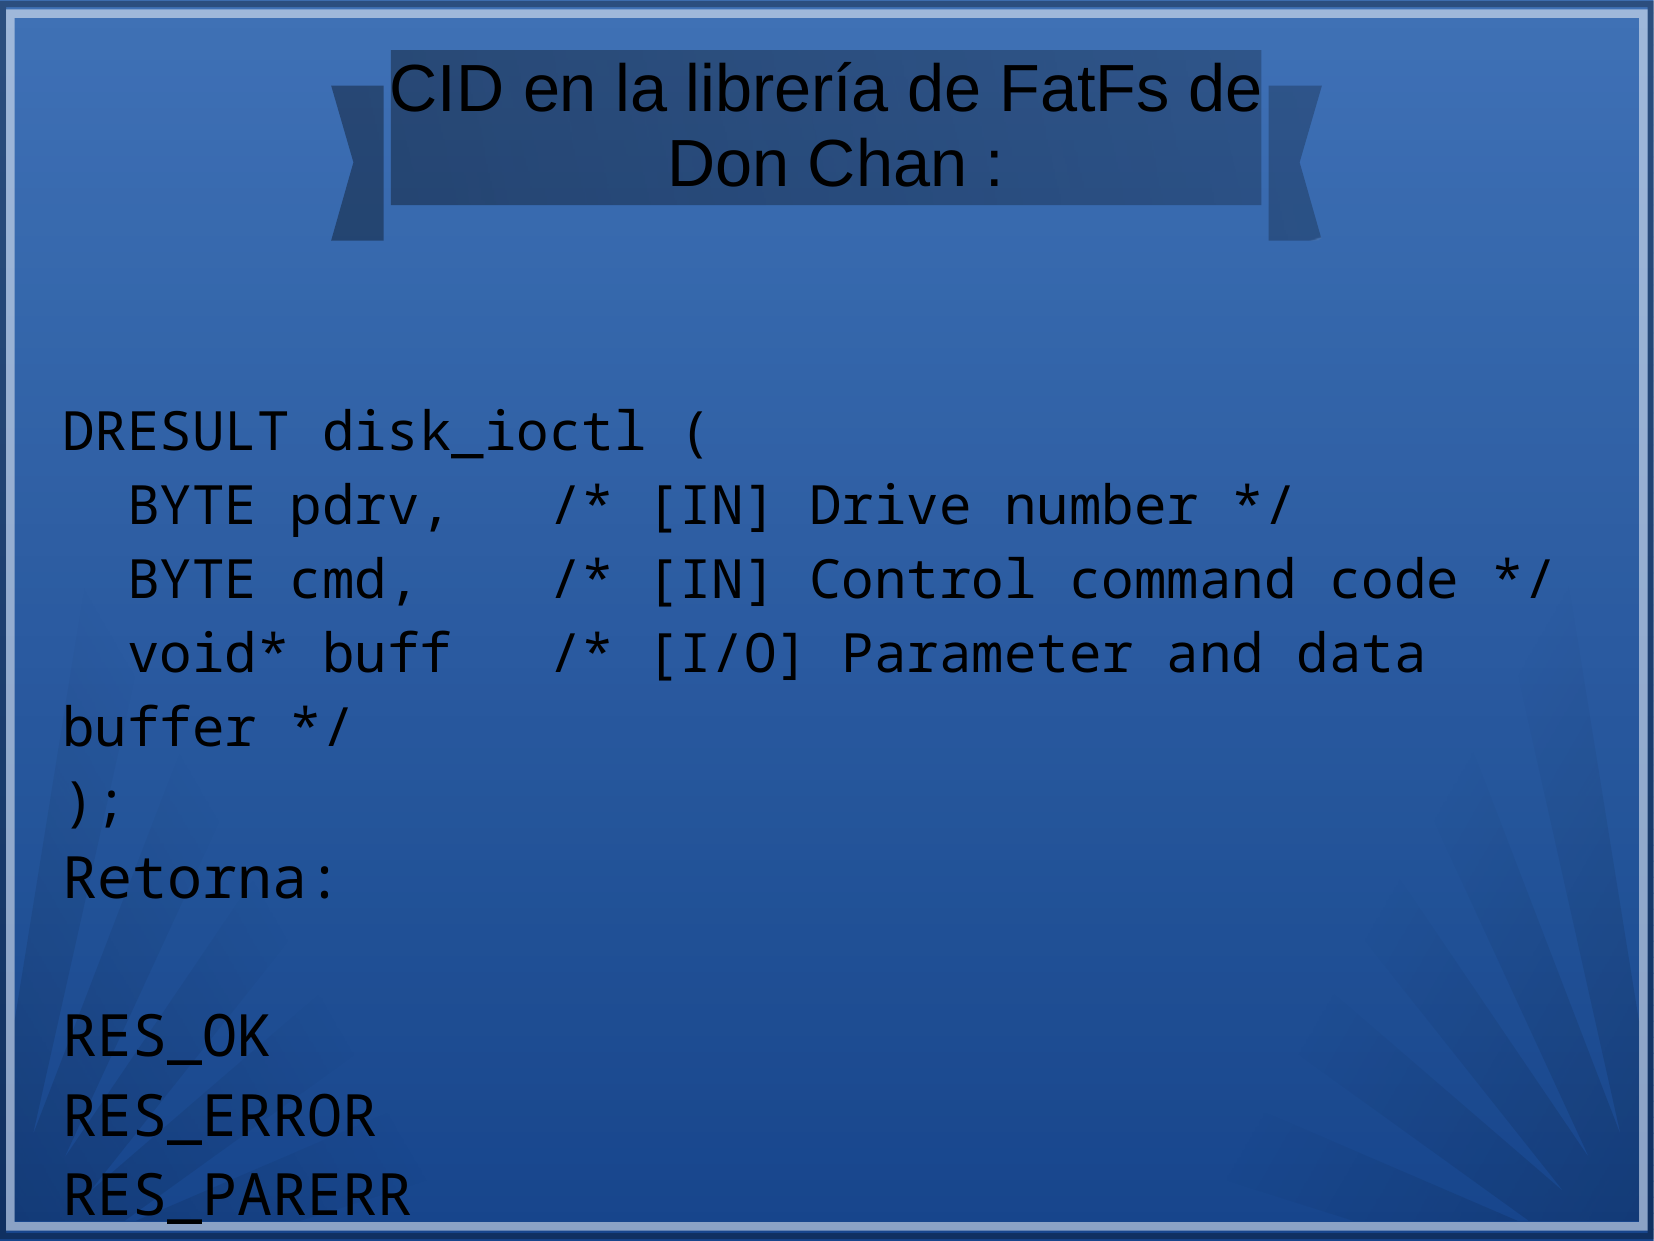

# CID en la librería de FatFs de Don Chan :
DRESULT disk_ioctl (
 BYTE pdrv, /* [IN] Drive number */
 BYTE cmd, /* [IN] Control command code */
 void* buff /* [I/O] Parameter and data buffer */
);
Retorna:
RES_OK
RES_ERROR
RES_PARERR
RES_NOTRDY